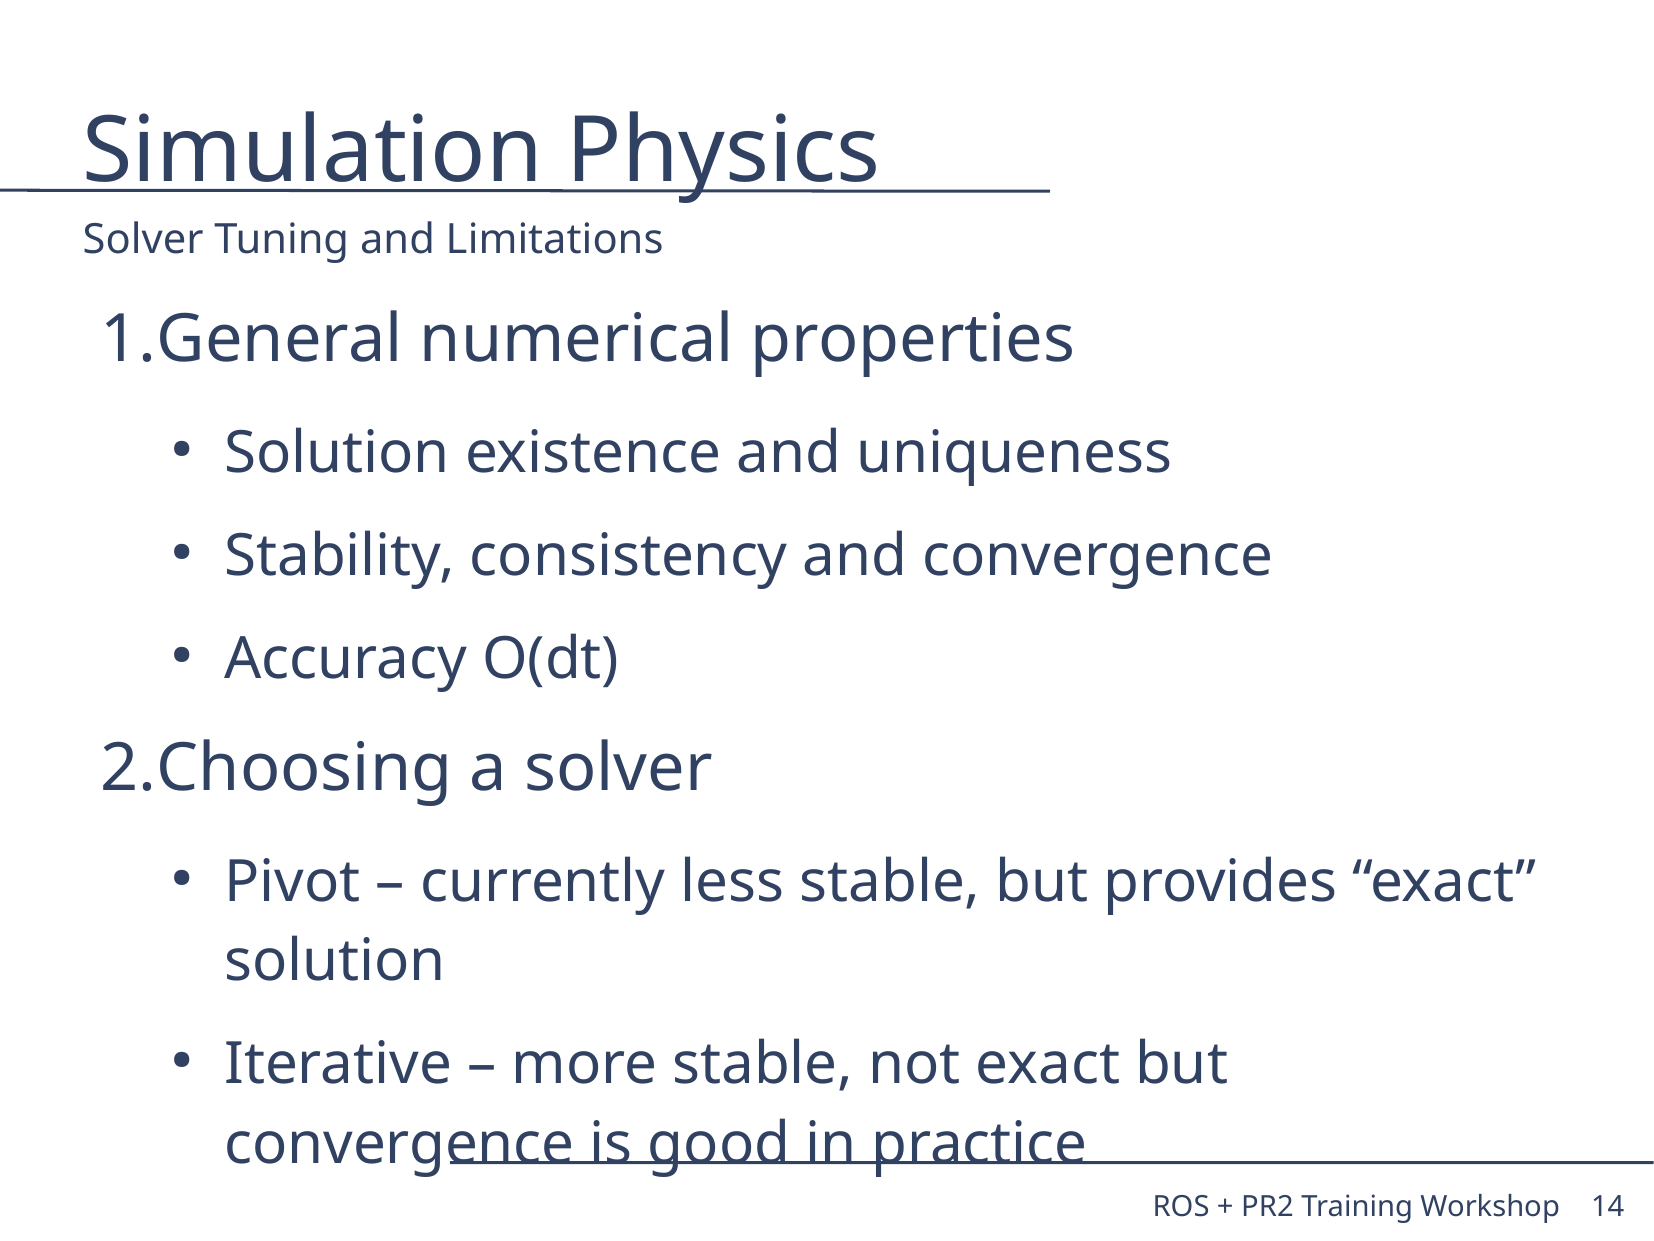

# Simulation Physics Solver Tuning and Limitations
General numerical properties
Solution existence and uniqueness
Stability, consistency and convergence
Accuracy O(dt)
Choosing a solver
Pivot – currently less stable, but provides “exact” solution
Iterative – more stable, not exact but convergence is good in practice